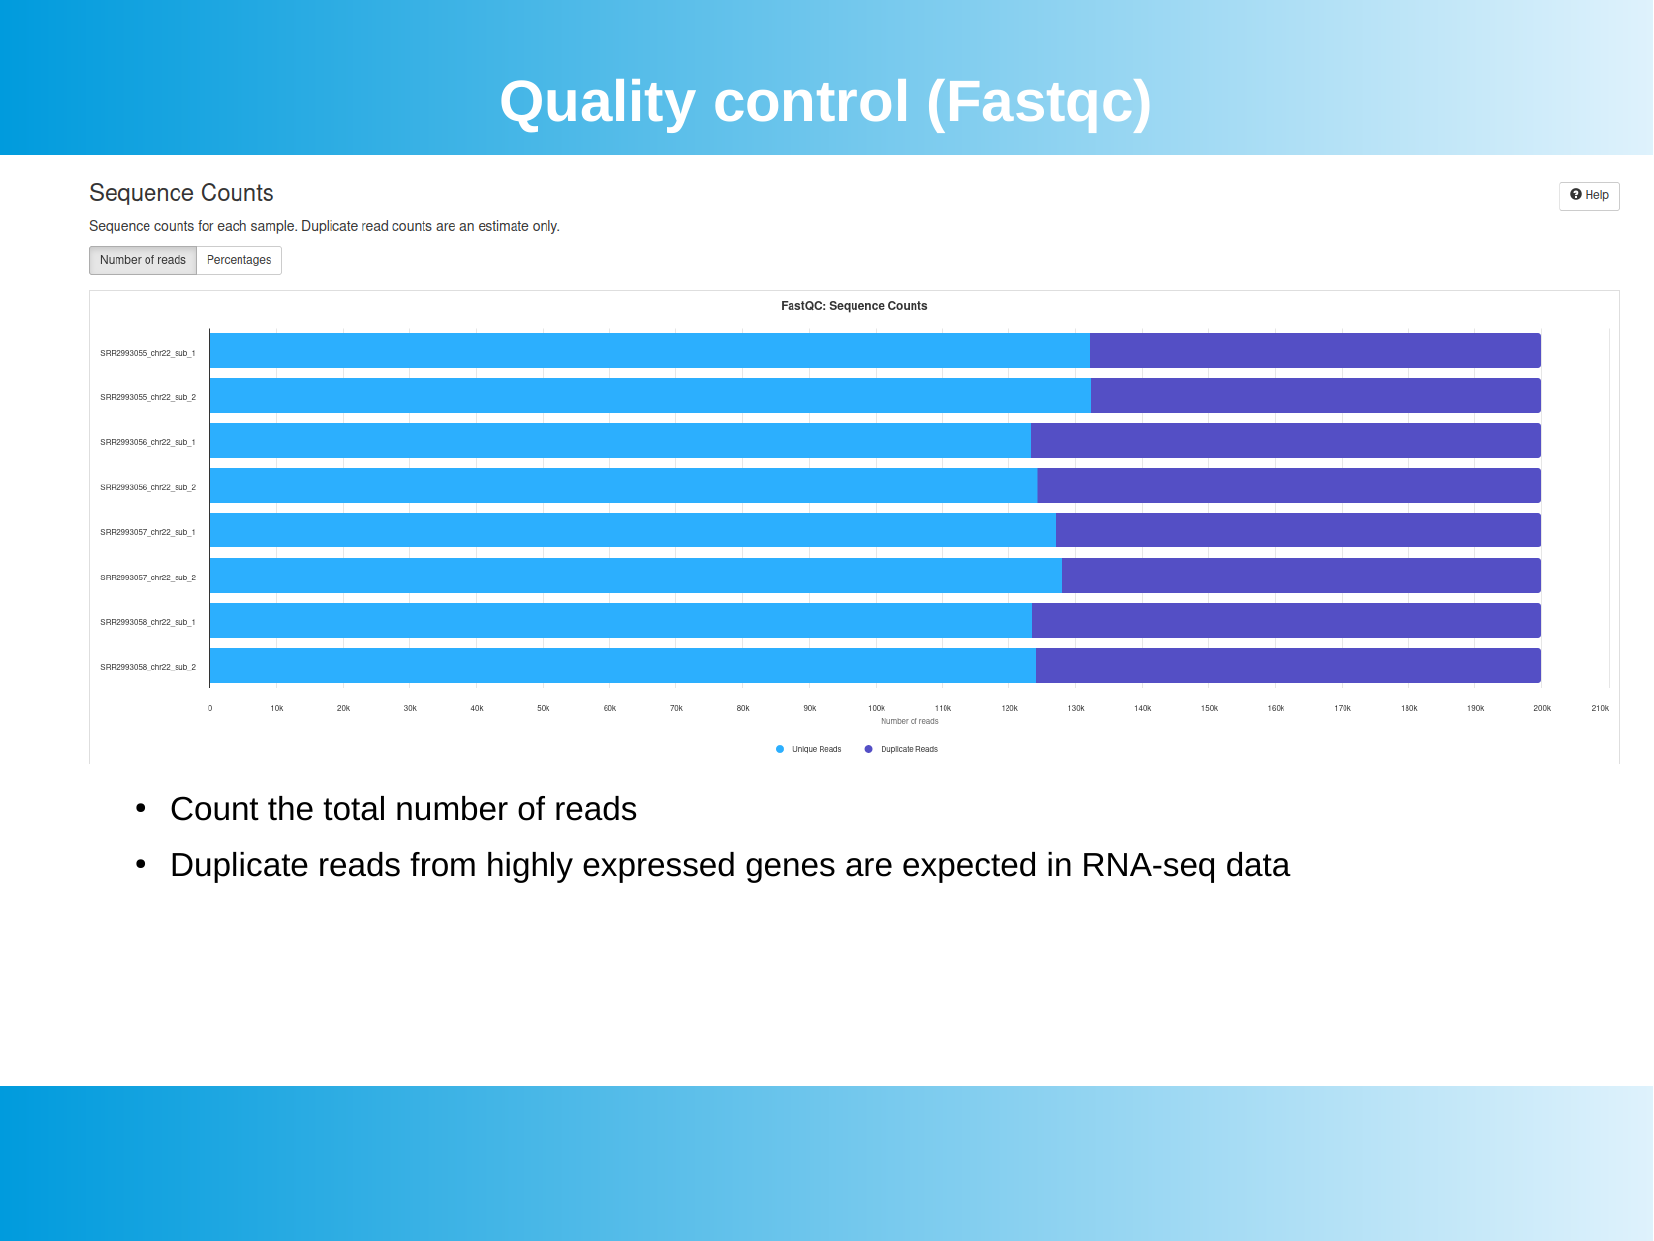

# Quality control (Fastqc)
Count the total number of reads
Duplicate reads from highly expressed genes are expected in RNA-seq data